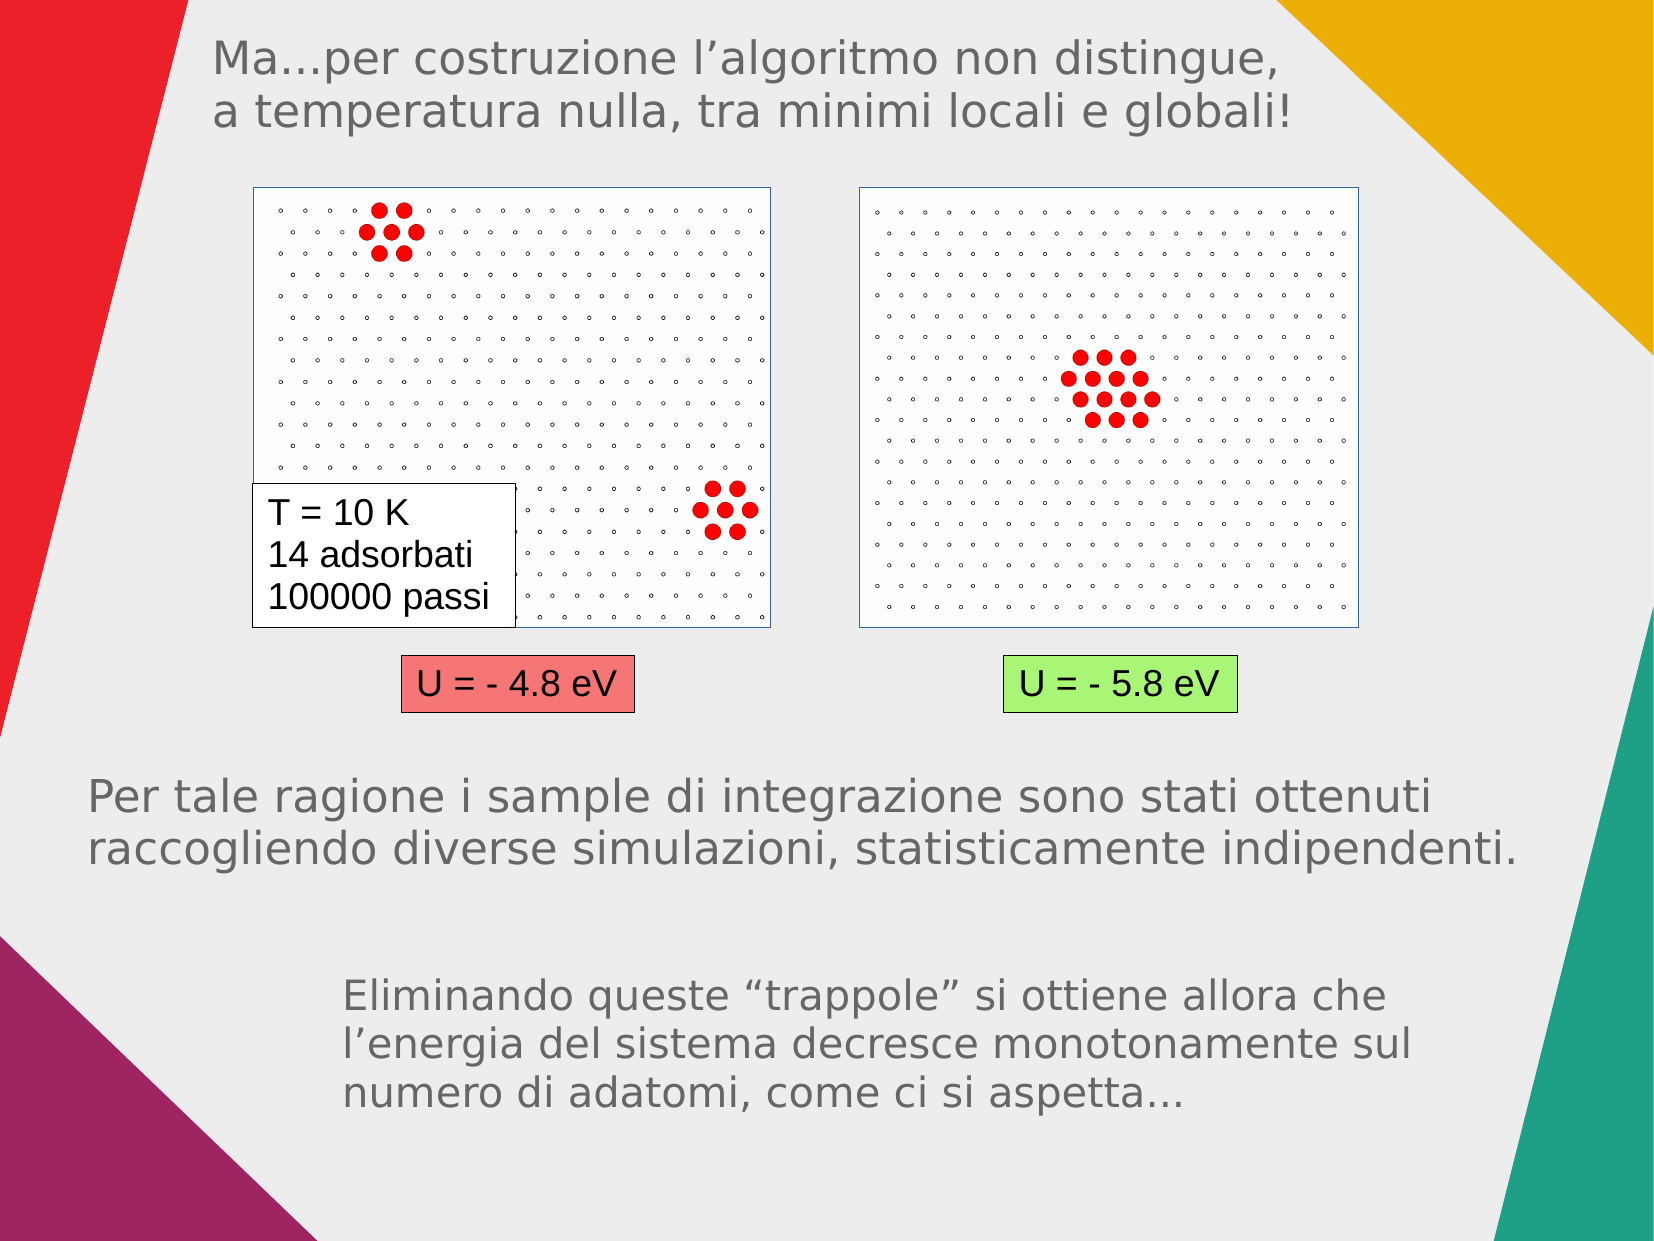

Ma...per costruzione l’algoritmo non distingue, a temperatura nulla, tra minimi locali e globali!
T = 10 K
14 adsorbati
100000 passi
U = - 4.8 eV
U = - 5.8 eV
# Per tale ragione i sample di integrazione sono stati ottenuti raccogliendo diverse simulazioni, statisticamente indipendenti.
Eliminando queste “trappole” si ottiene allora che l’energia del sistema decresce monotonamente sul numero di adatomi, come ci si aspetta...